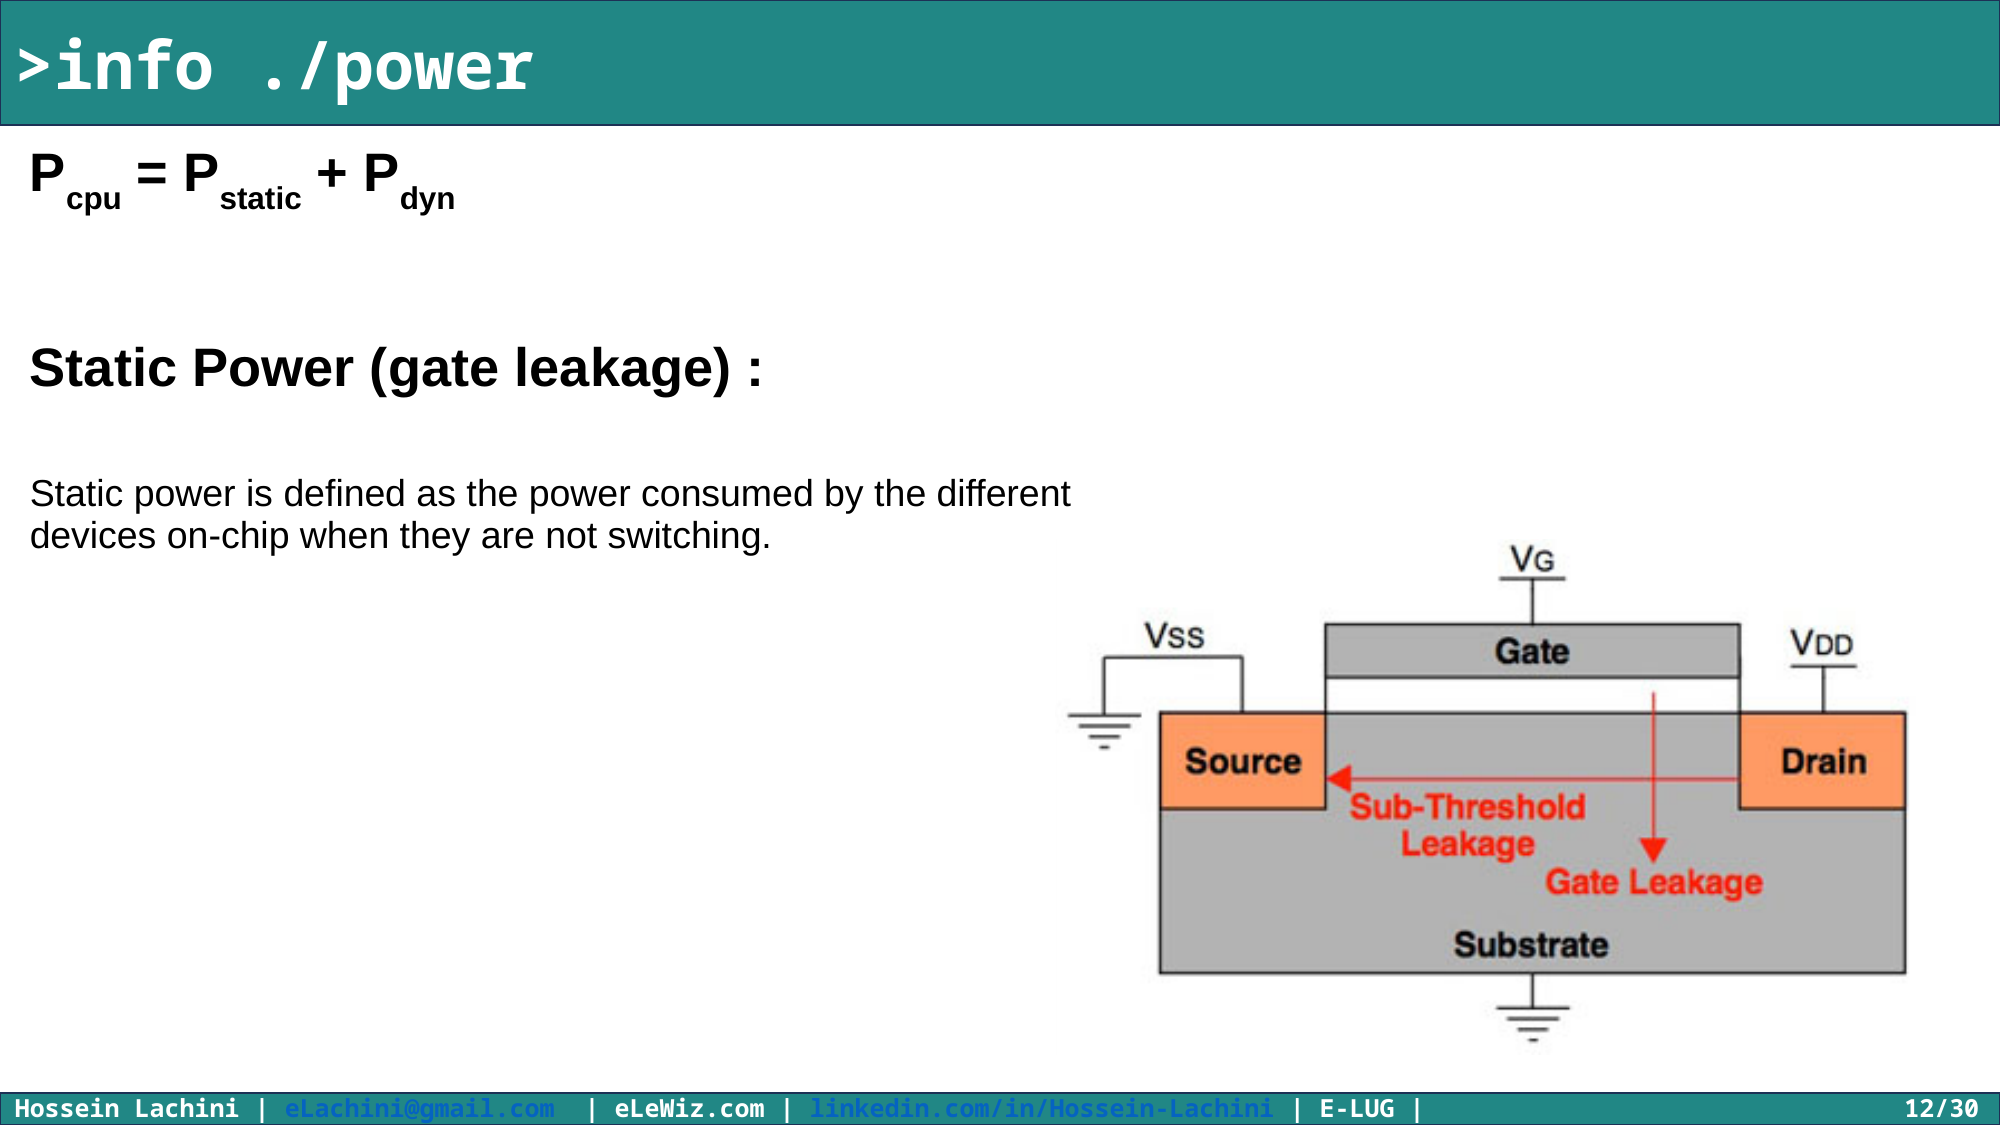

>info ./power
Pcpu = Pstatic + Pdyn
Static Power (gate leakage) :
Static power is defined as the power consumed by the different devices on-chip when they are not switching.
Hossein Lachini | eLachini@gmail.com | eLeWiz.com | linkedin.com/in/Hossein-Lachini | E-LUG | 12/30